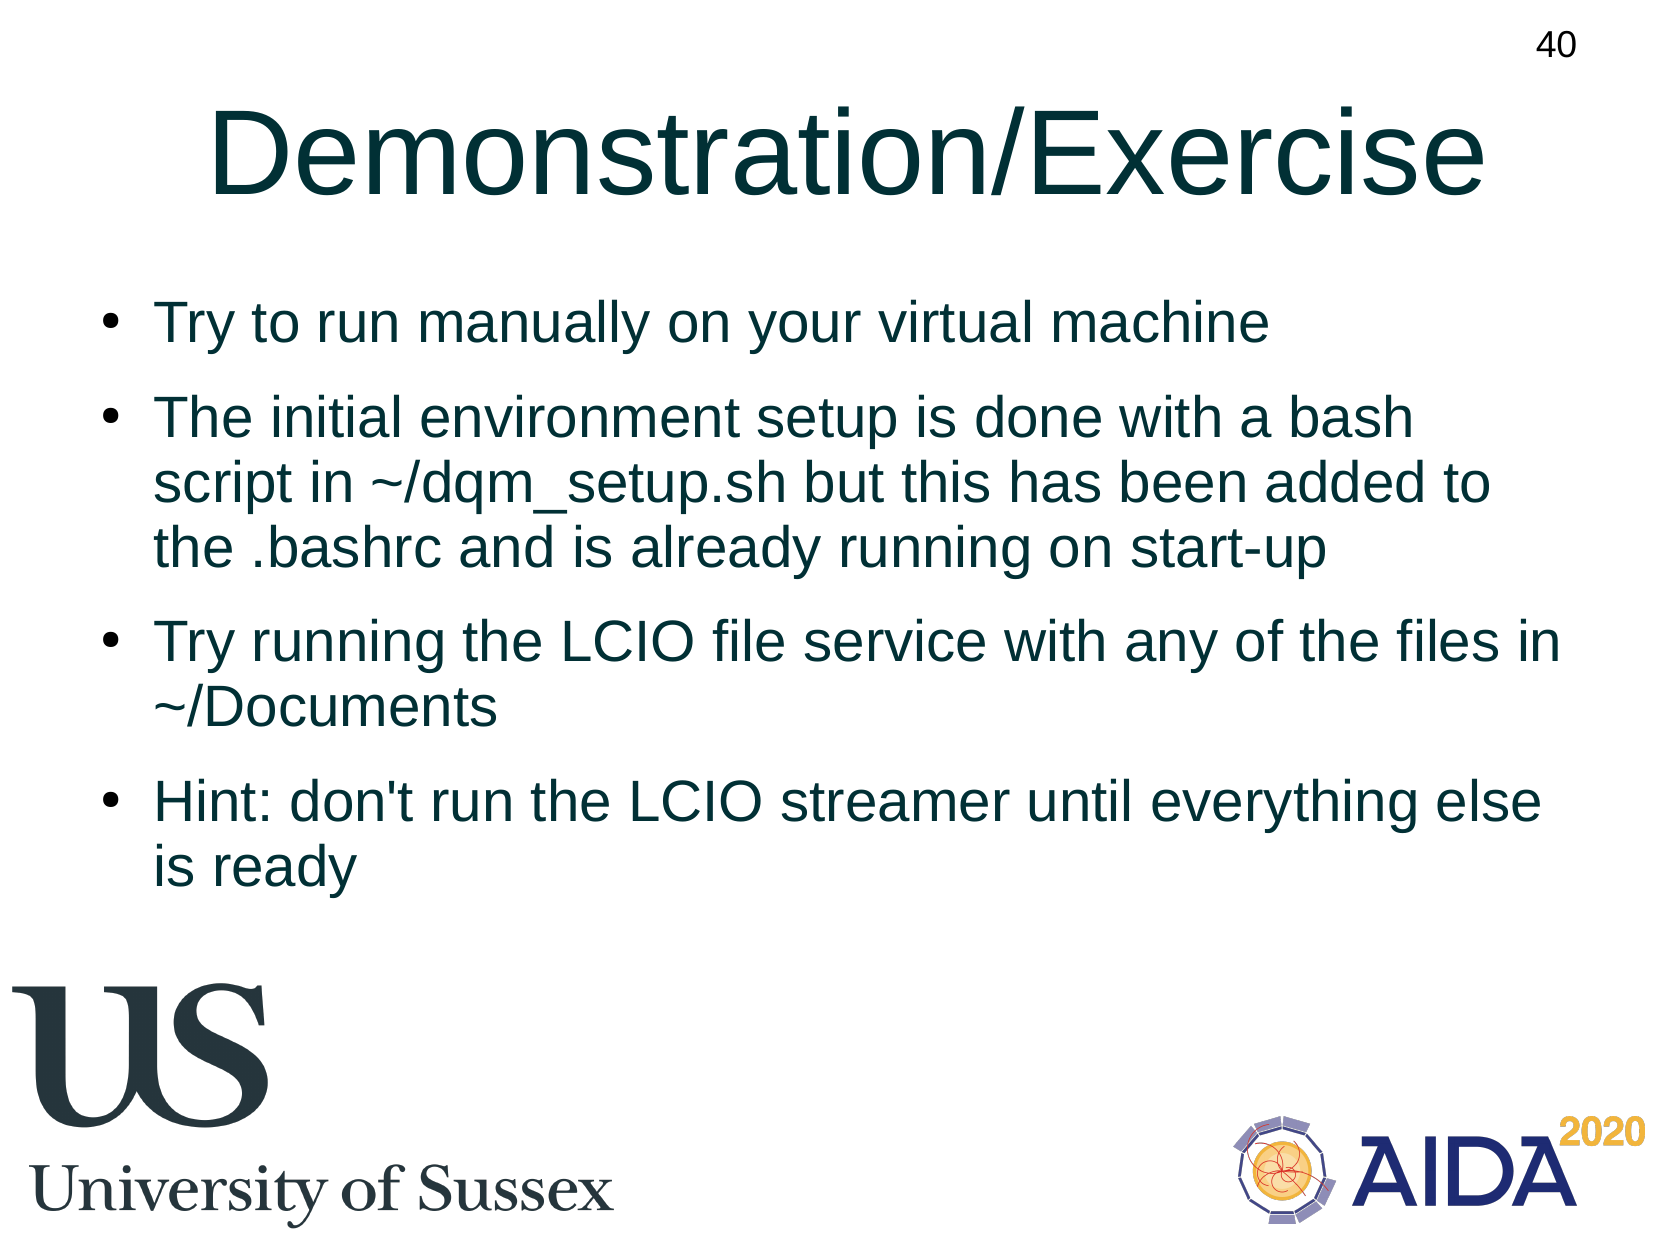

# Demonstration/Exercise
Try to run manually on your virtual machine
The initial environment setup is done with a bash script in ~/dqm_setup.sh but this has been added to the .bashrc and is already running on start-up
Try running the LCIO file service with any of the files in ~/Documents
Hint: don't run the LCIO streamer until everything else is ready